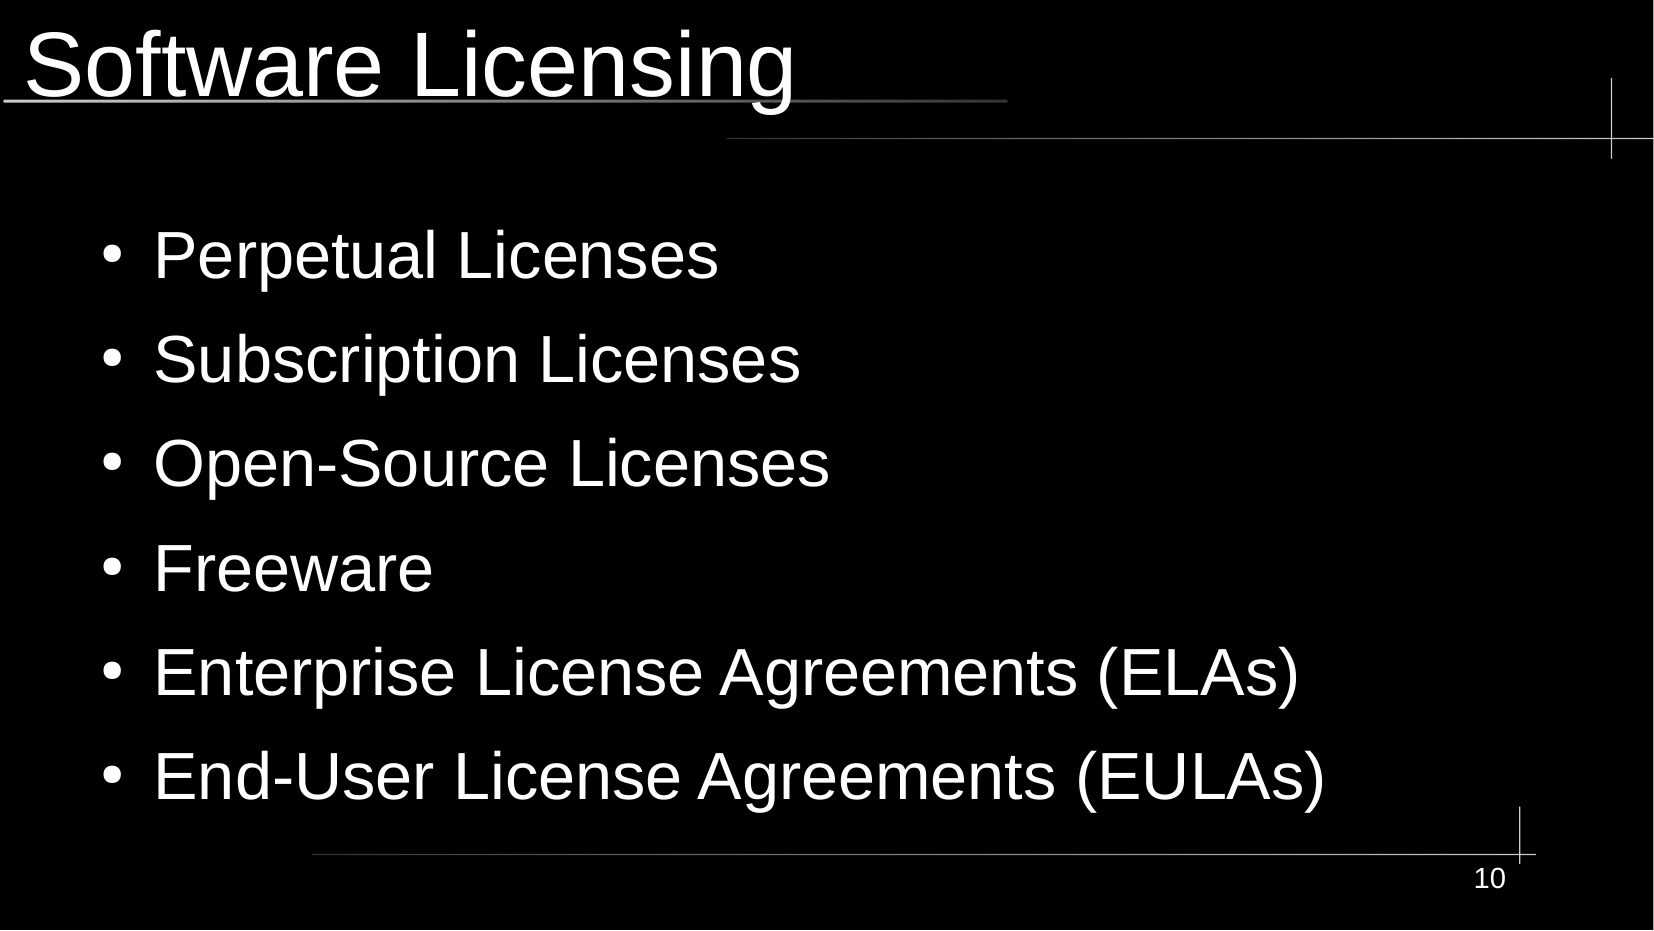

# Software Licensing
Perpetual Licenses
Subscription Licenses
Open-Source Licenses
Freeware
Enterprise License Agreements (ELAs)
End-User License Agreements (EULAs)
10